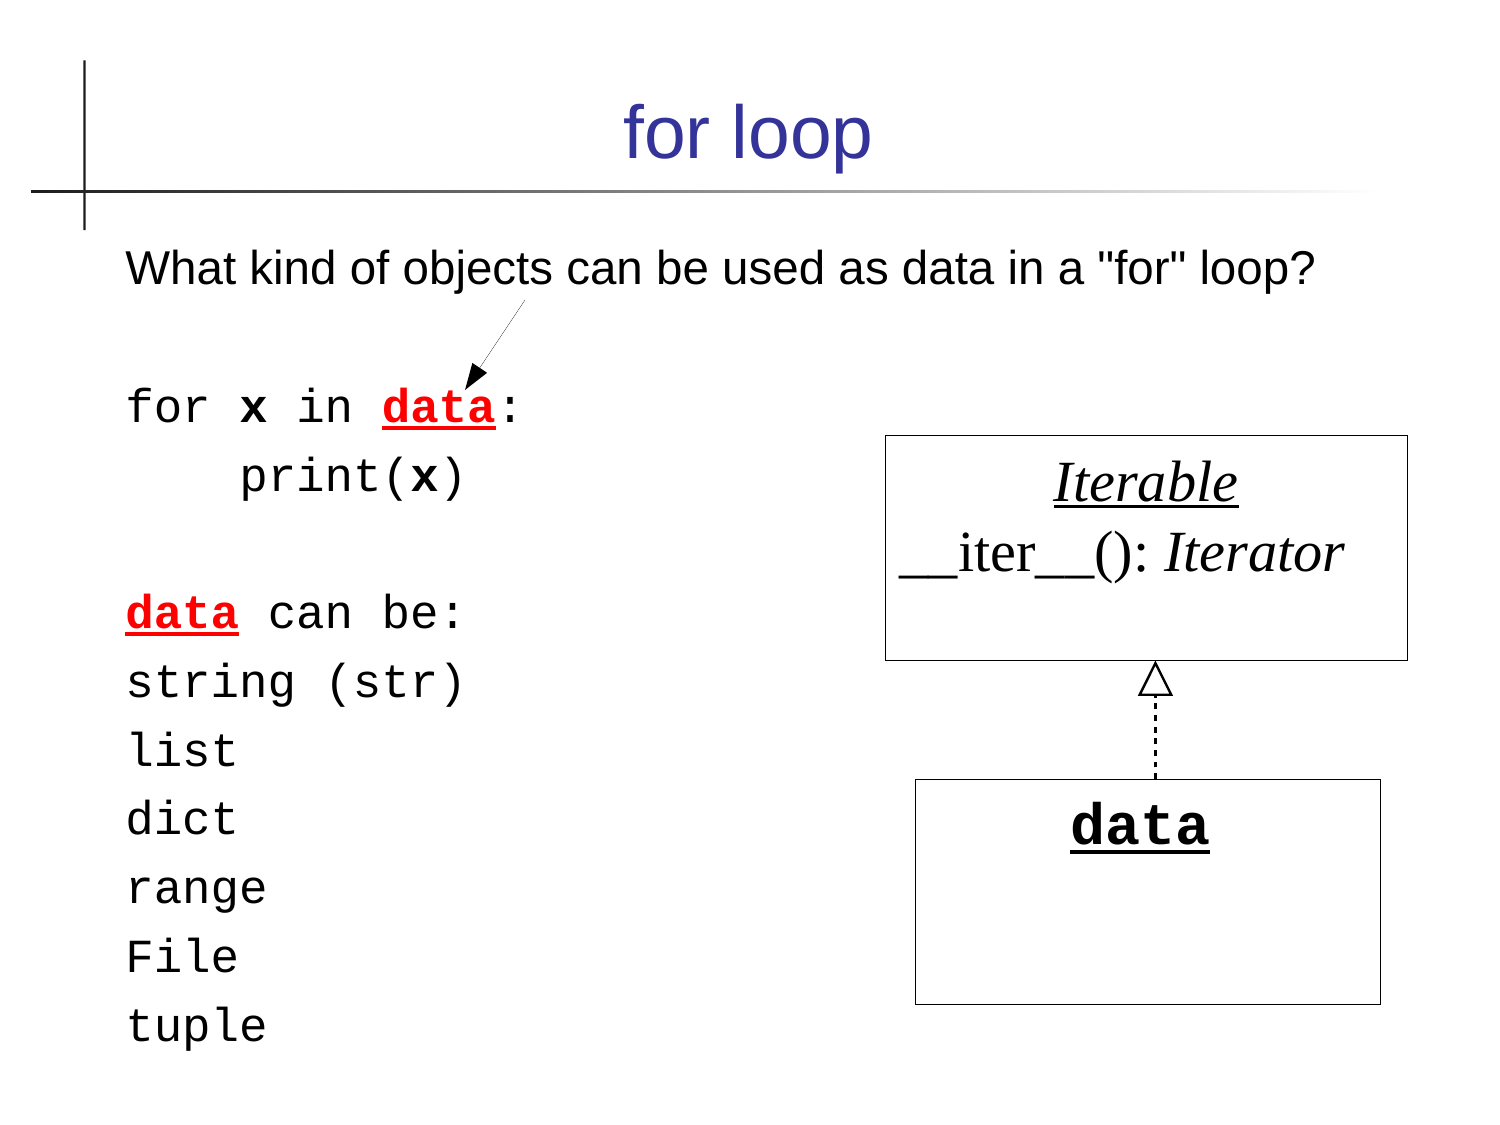

# for loop
What kind of objects can be used as data in a "for" loop?
for x in data:
 print(x)
data can be:
string (str)
list
dict
range
File
tuple
Iterable
__iter__(): Iterator
 data